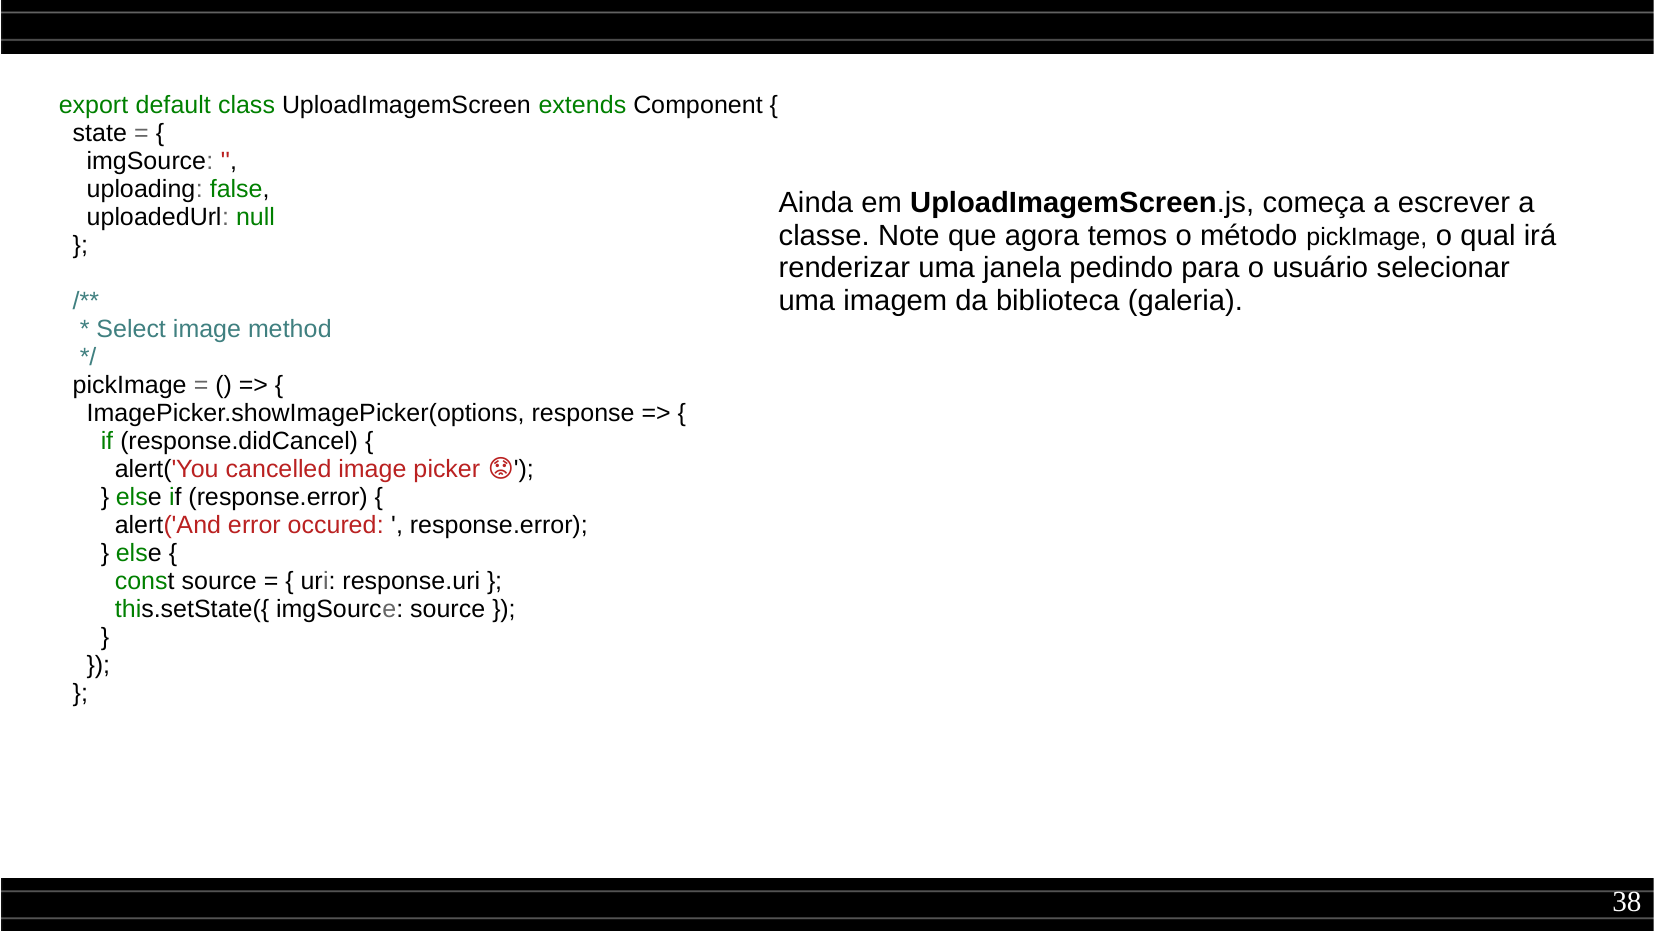

export default class UploadImagemScreen extends Component {
 state = {
 imgSource: '',
 uploading: false,
 uploadedUrl: null
 };
 /**
 * Select image method
 */
 pickImage = () => {
 ImagePicker.showImagePicker(options, response => {
 if (response.didCancel) {
 alert('You cancelled image picker 😟');
 } else if (response.error) {
 alert('And error occured: ', response.error);
 } else {
 const source = { uri: response.uri };
 this.setState({ imgSource: source });
 }
 });
 };
Ainda em UploadImagemScreen.js, começa a escrever a classe. Note que agora temos o método pickImage, o qual irá renderizar uma janela pedindo para o usuário selecionar uma imagem da biblioteca (galeria).